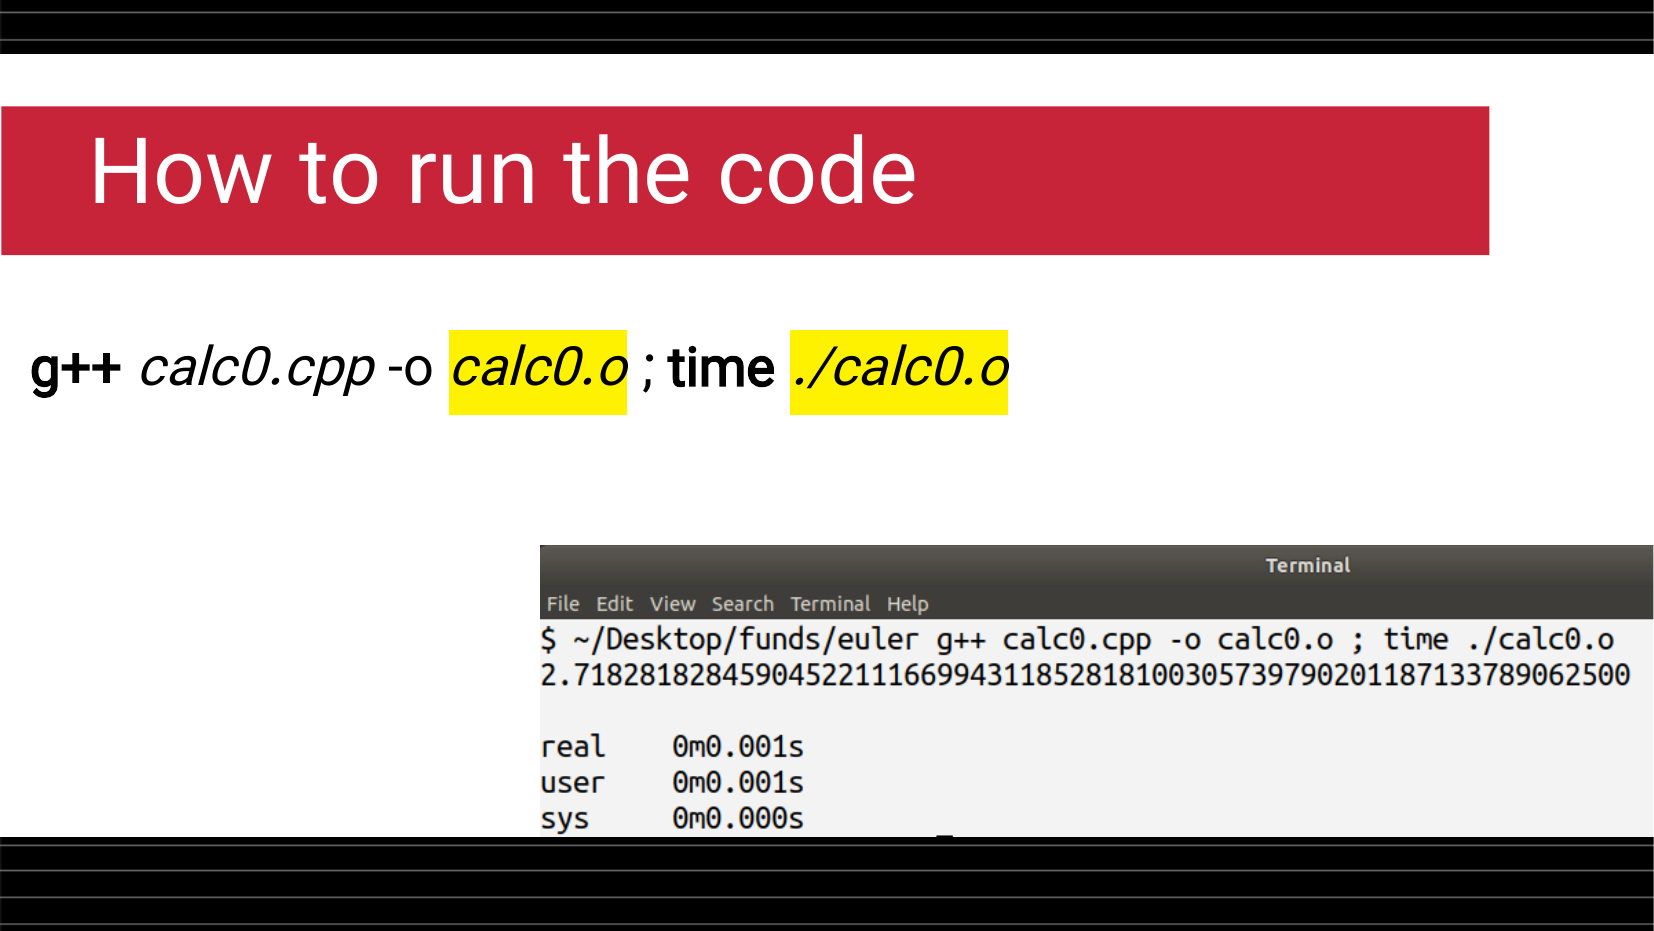

How to run the code
# g++ calc0.cpp -o calc0.o ; time ./calc0.o